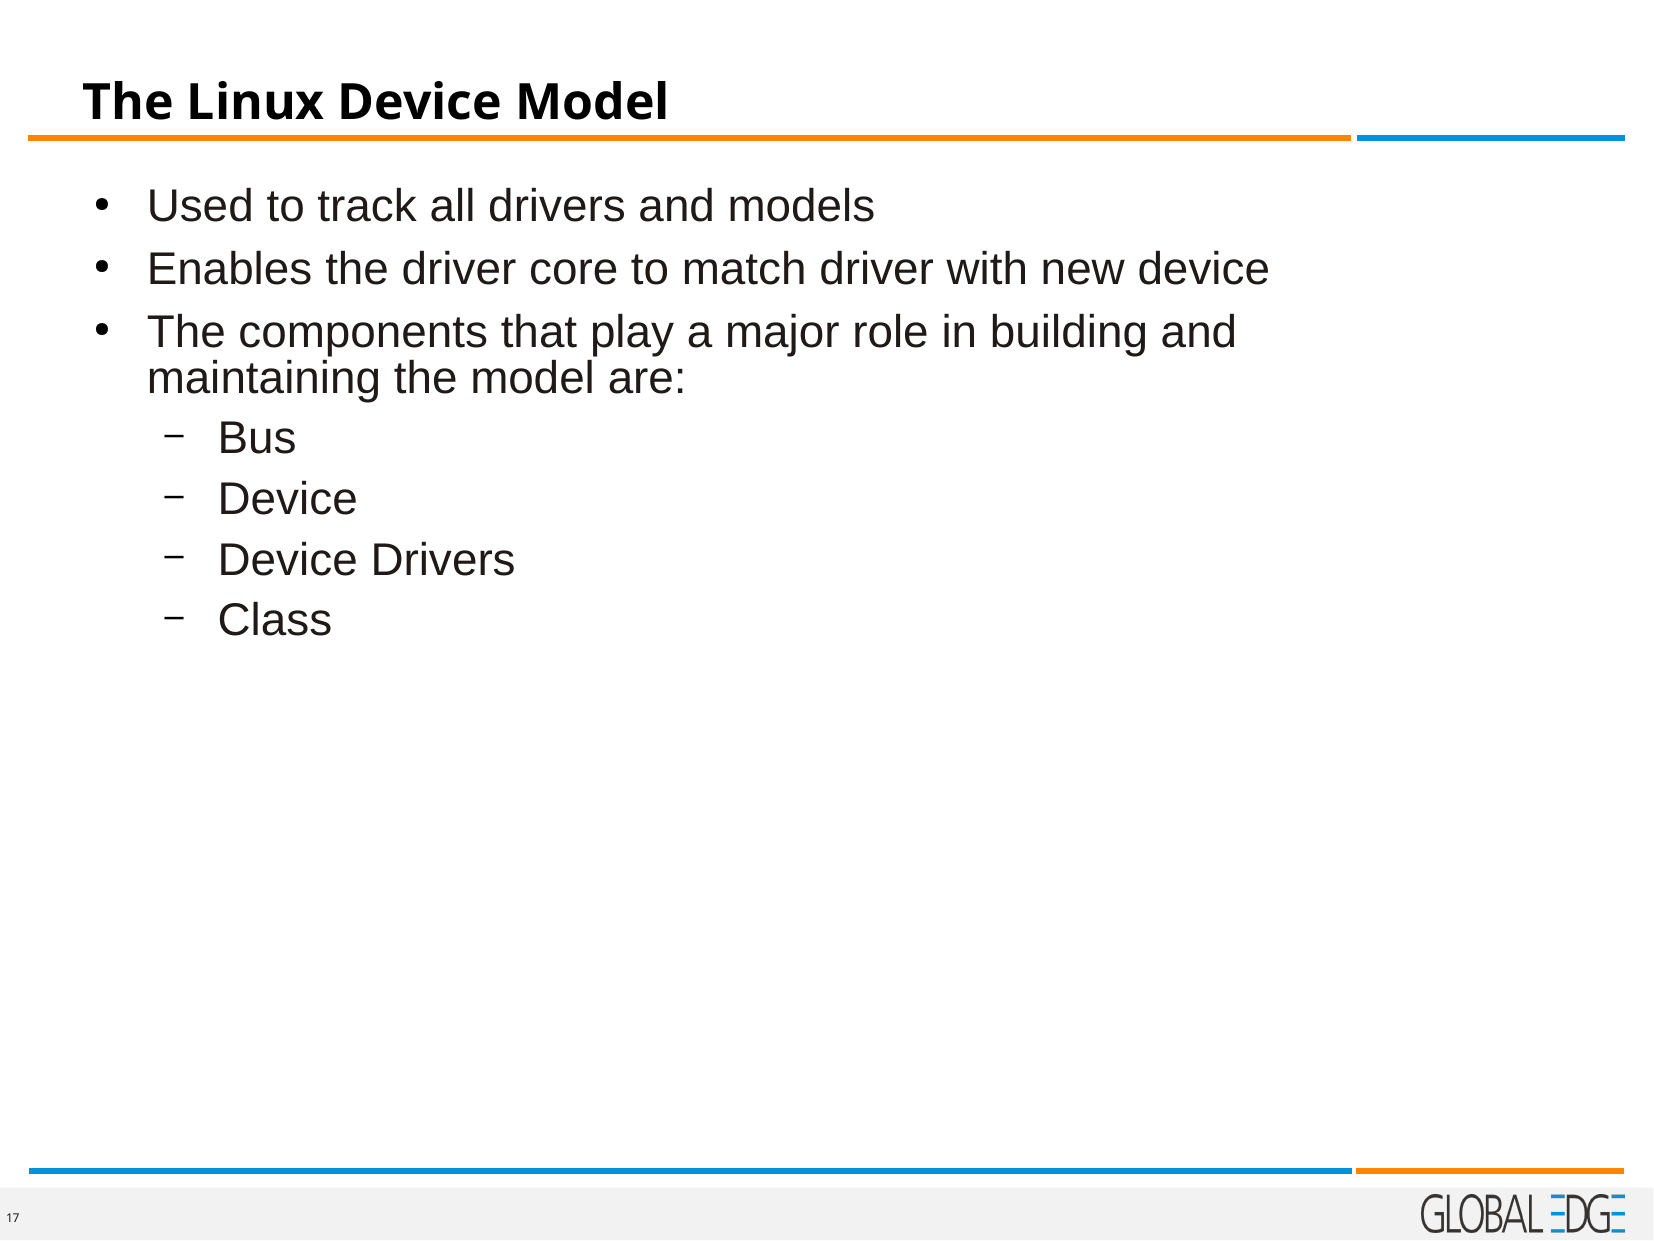

The Linux Device Model
# Used to track all drivers and models
Enables the driver core to match driver with new device
The components that play a major role in building and maintaining the model are:
Bus
Device
Device Drivers
Class